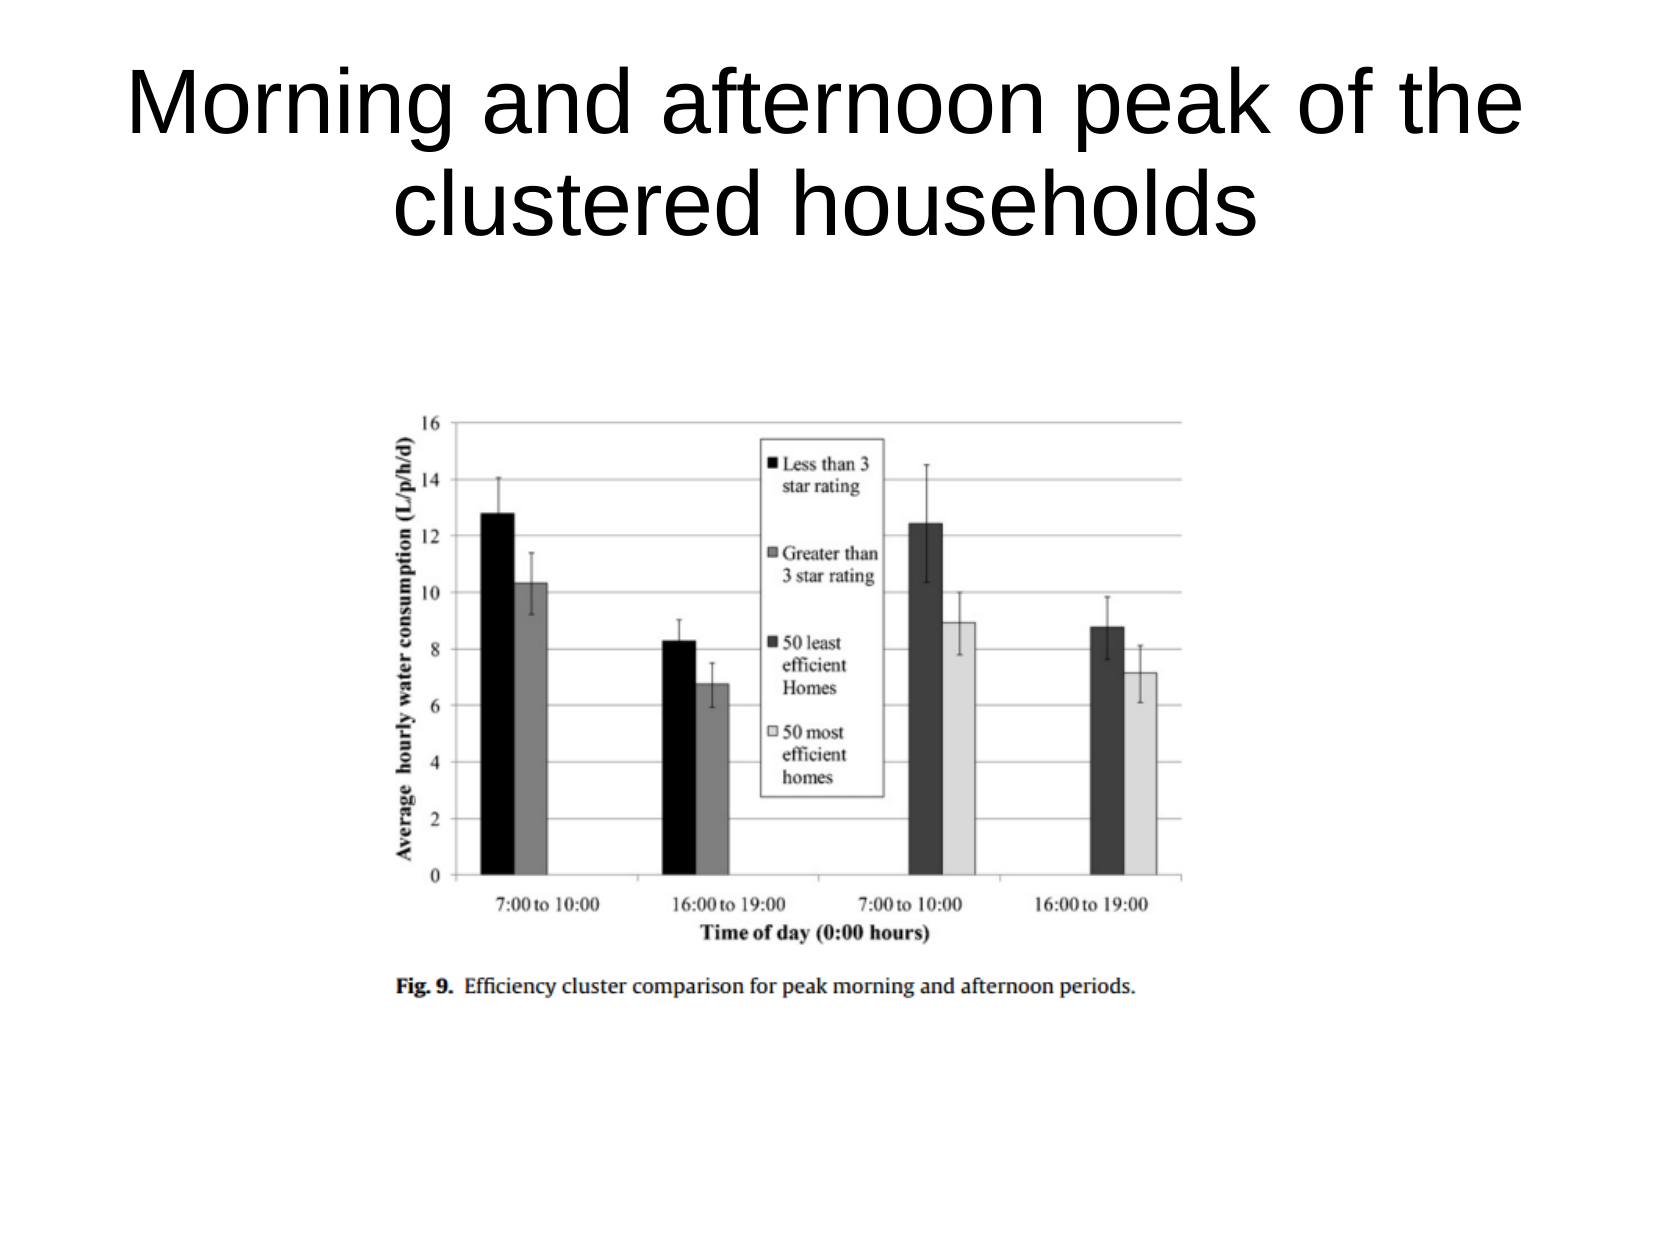

# Morning and afternoon peak of the clustered households